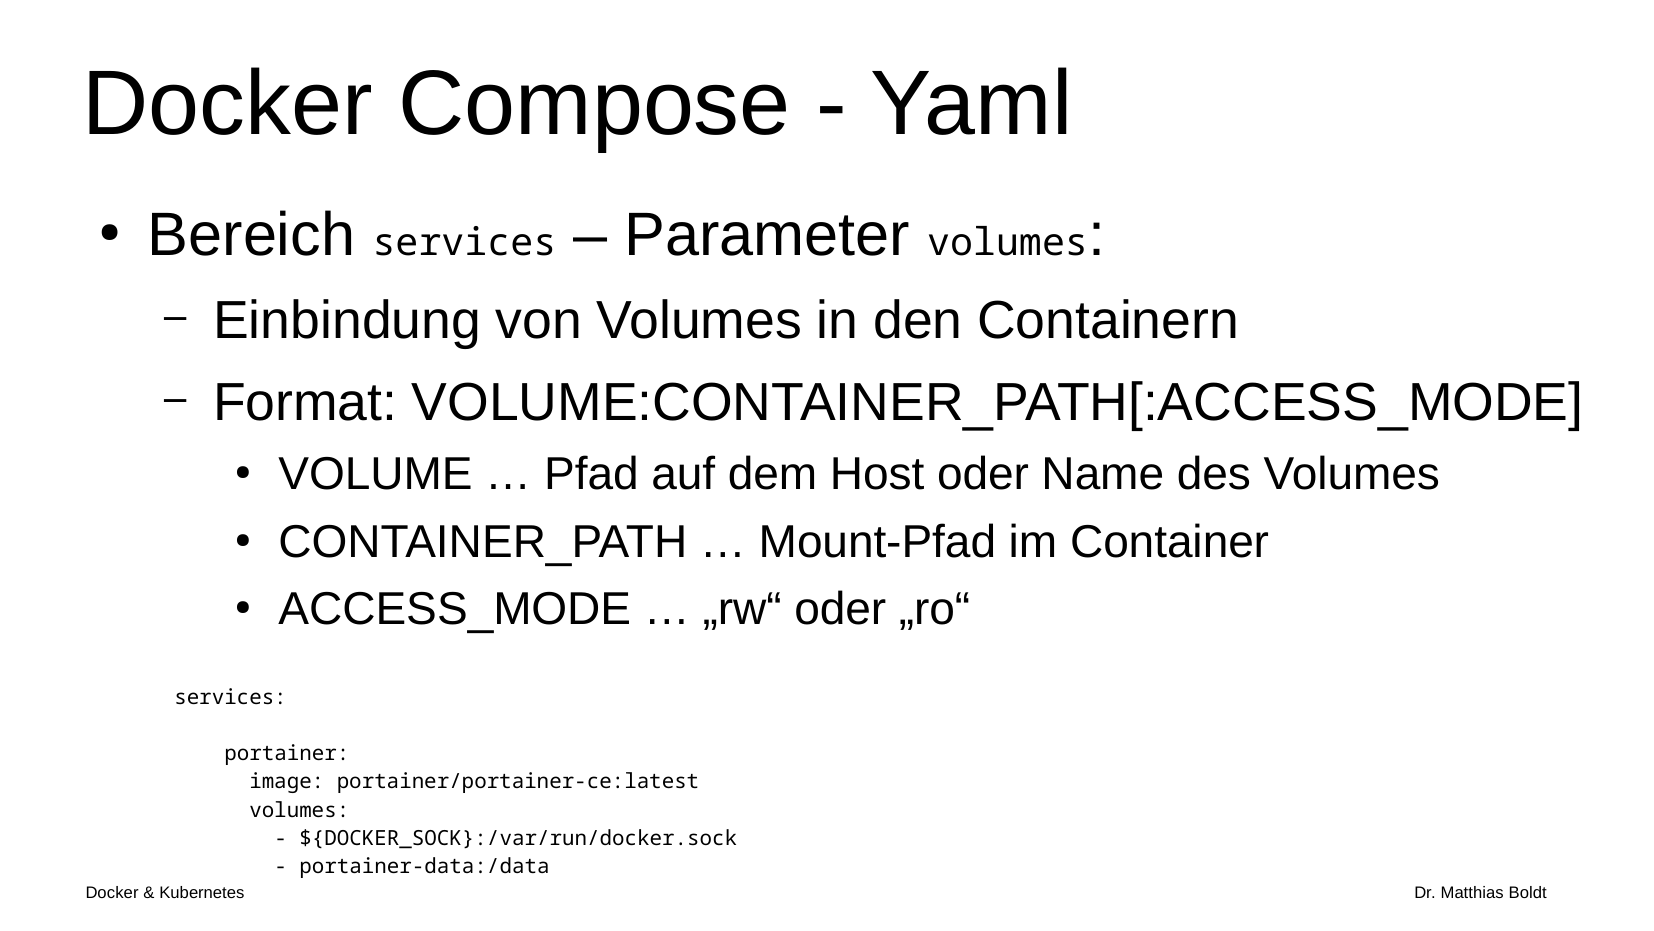

# Docker Compose - Yaml
Bereich services – Parameter volumes:
Einbindung von Volumes in den Containern
Format: VOLUME:CONTAINER_PATH[:ACCESS_MODE]
VOLUME … Pfad auf dem Host oder Name des Volumes
CONTAINER_PATH … Mount-Pfad im Container
ACCESS_MODE … „rw“ oder „ro“
services:
 portainer:
 image: portainer/portainer-ce:latest
 volumes:
 - ${DOCKER_SOCK}:/var/run/docker.sock
 - portainer-data:/data
Docker & Kubernetes																Dr. Matthias Boldt